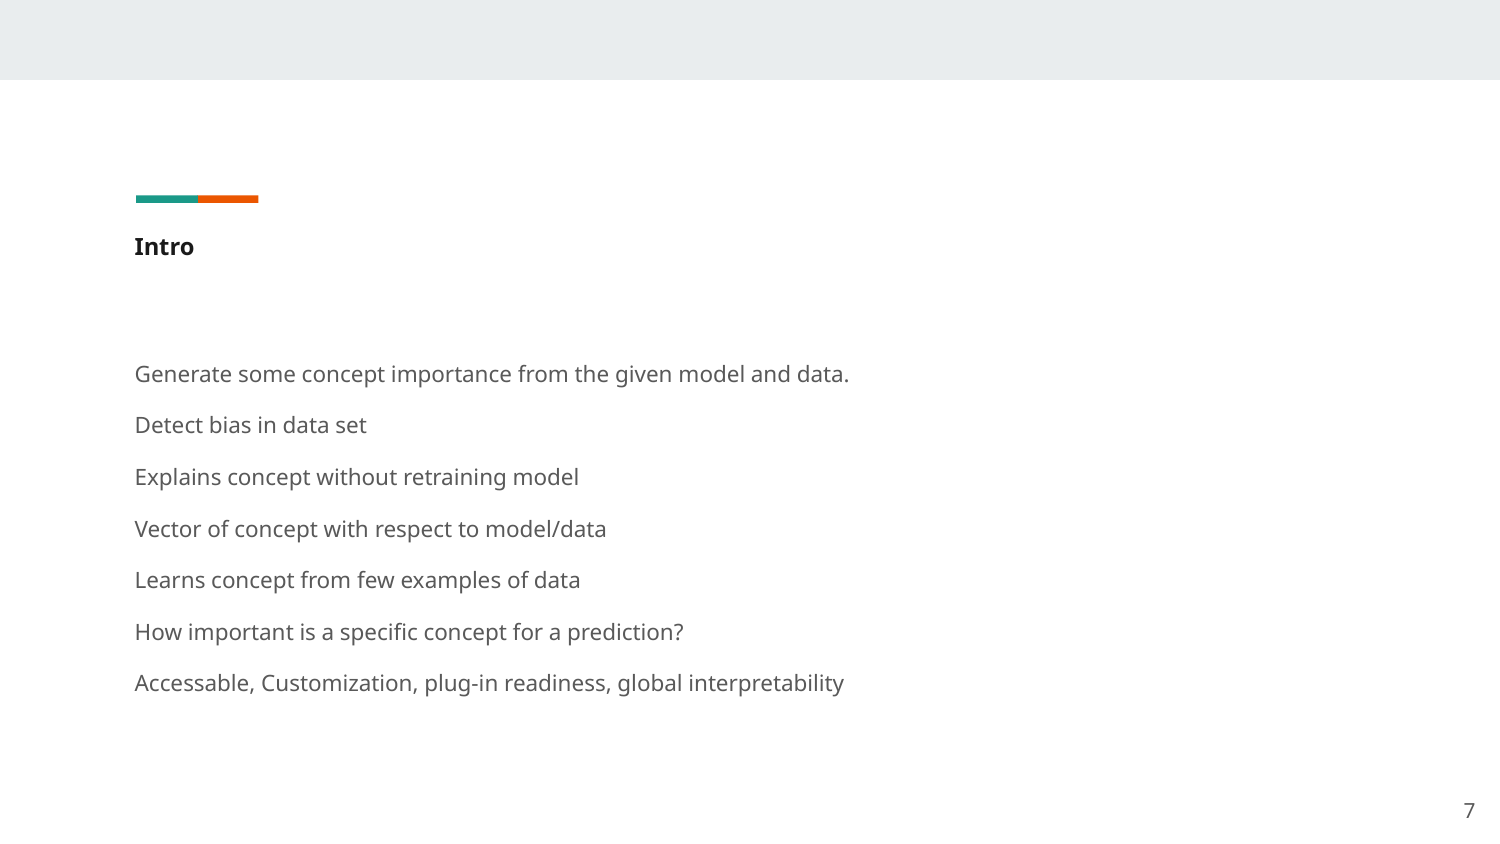

# Intro
Generate some concept importance from the given model and data.
Detect bias in data set
Explains concept without retraining model
Vector of concept with respect to model/data
Learns concept from few examples of data
How important is a specific concept for a prediction?
Accessable, Customization, plug-in readiness, global interpretability